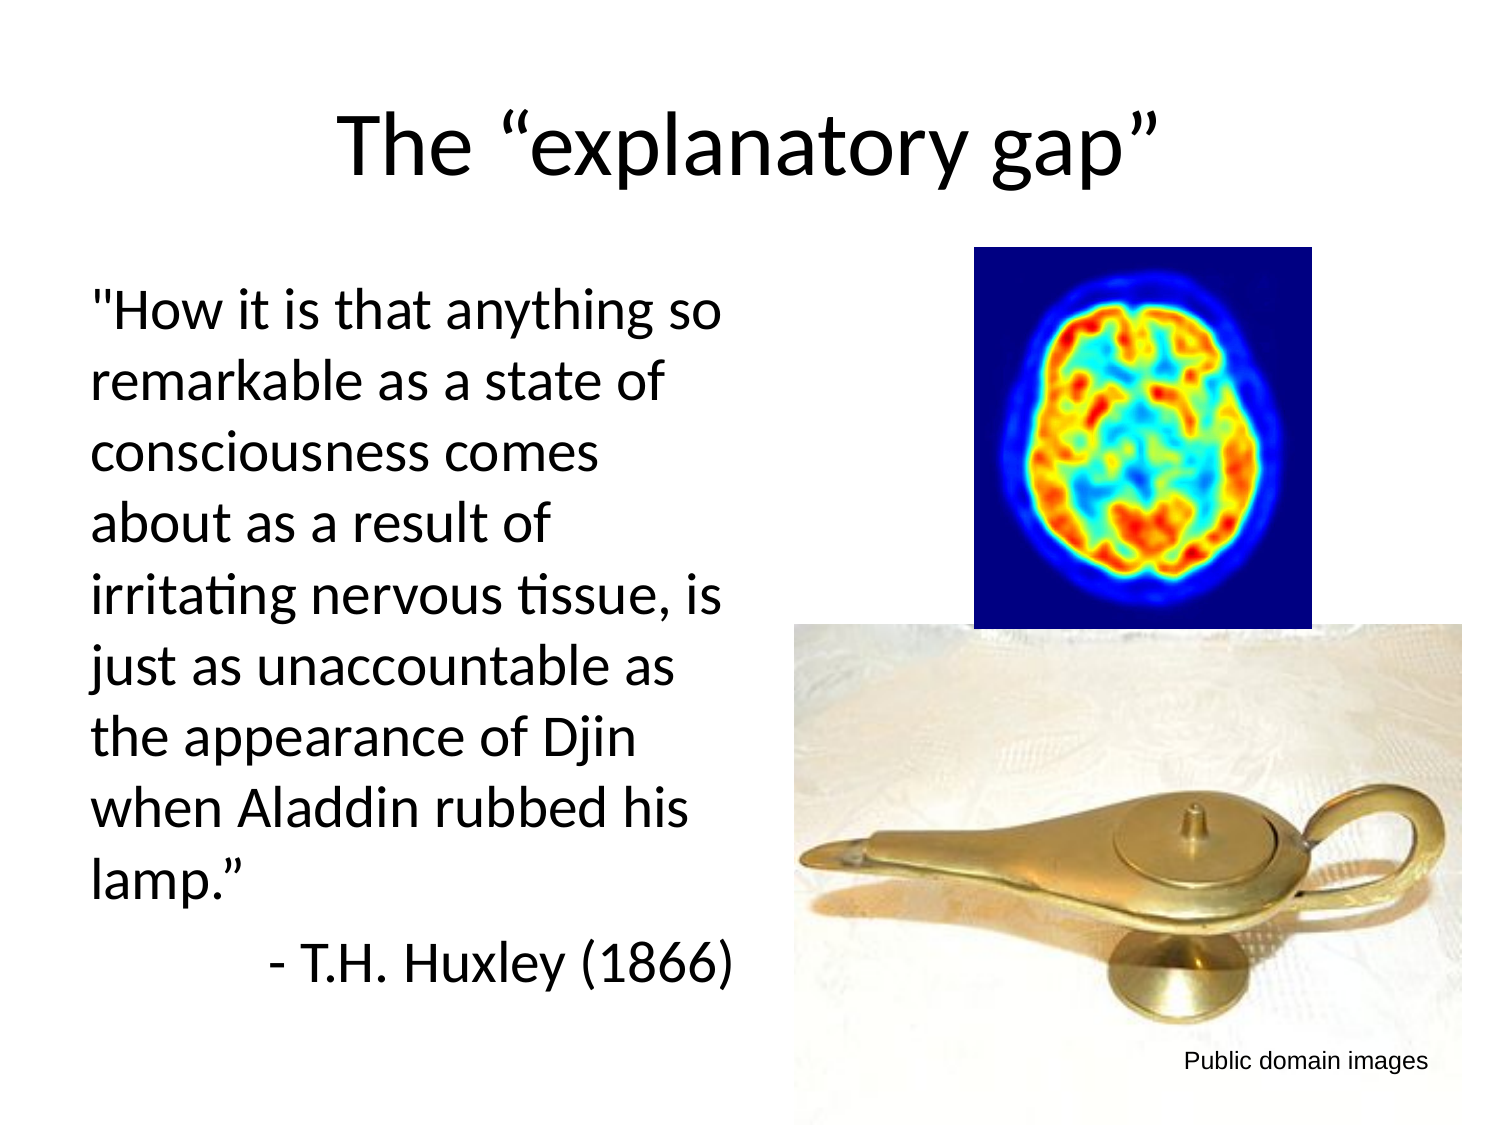

# The “explanatory gap”
"How it is that anything so remarkable as a state of consciousness comes about as a result of irritating nervous tissue, is just as unaccountable as the appearance of Djin when Aladdin rubbed his lamp.”
- T.H. Huxley (1866)
Public domain images